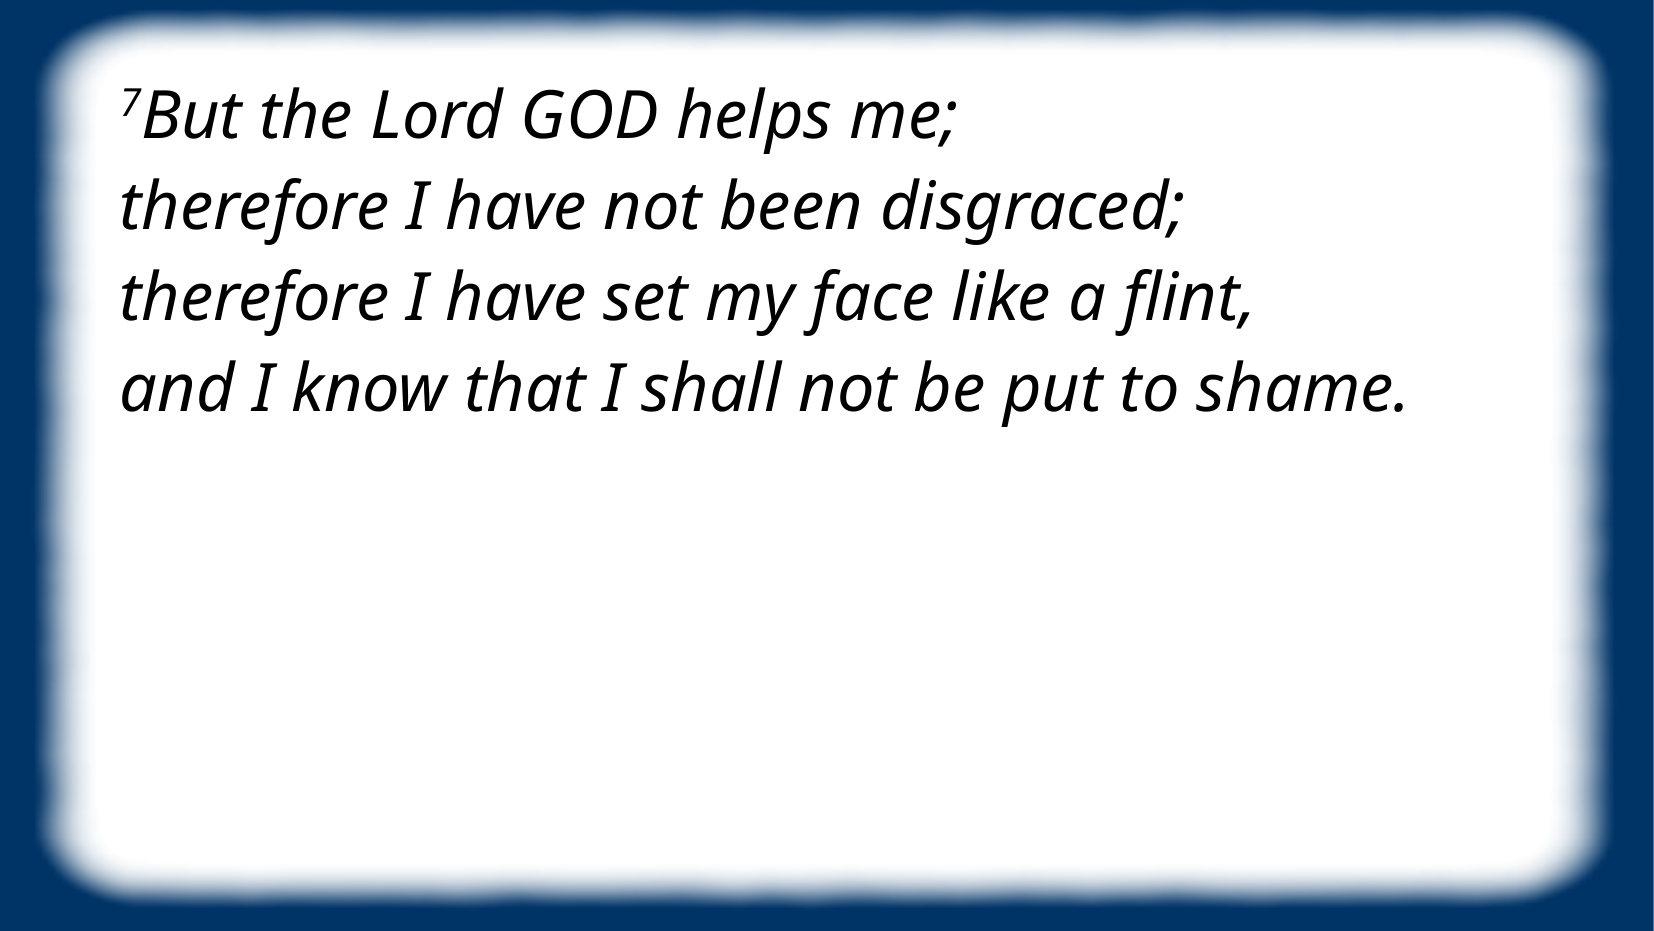

7But the Lord GOD helps me;
therefore I have not been disgraced;
therefore I have set my face like a flint,
and I know that I shall not be put to shame.